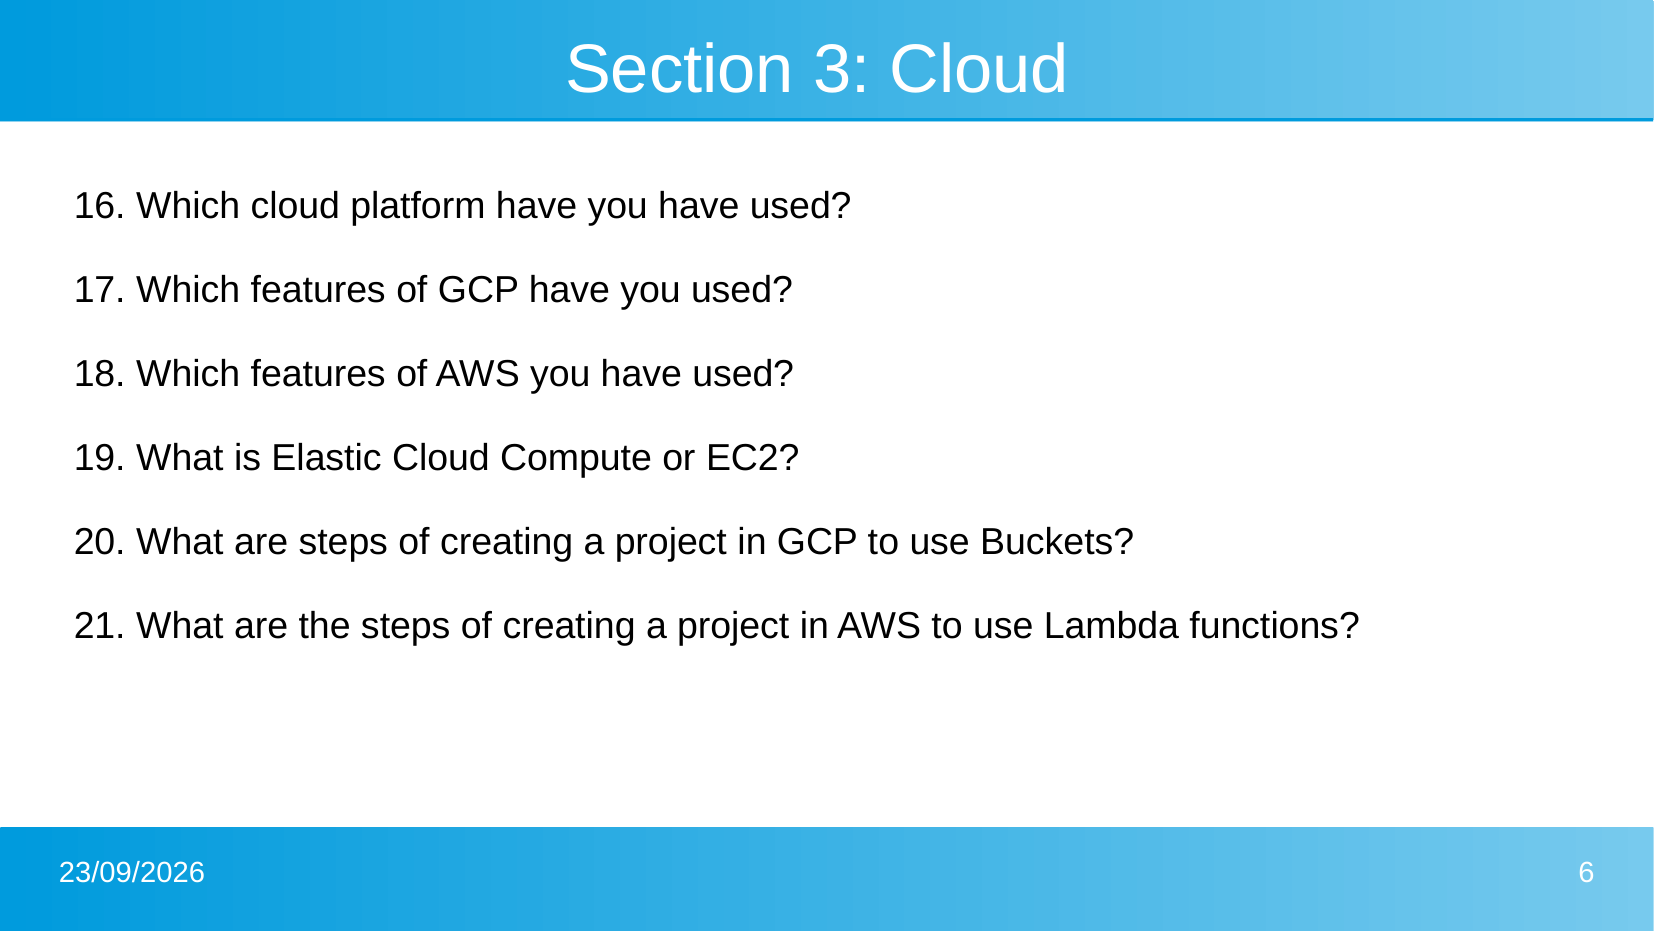

# Section 3: Cloud
16. Which cloud platform have you have used?
17. Which features of GCP have you used?
18. Which features of AWS you have used?
19. What is Elastic Cloud Compute or EC2?
20. What are steps of creating a project in GCP to use Buckets?
21. What are the steps of creating a project in AWS to use Lambda functions?
6